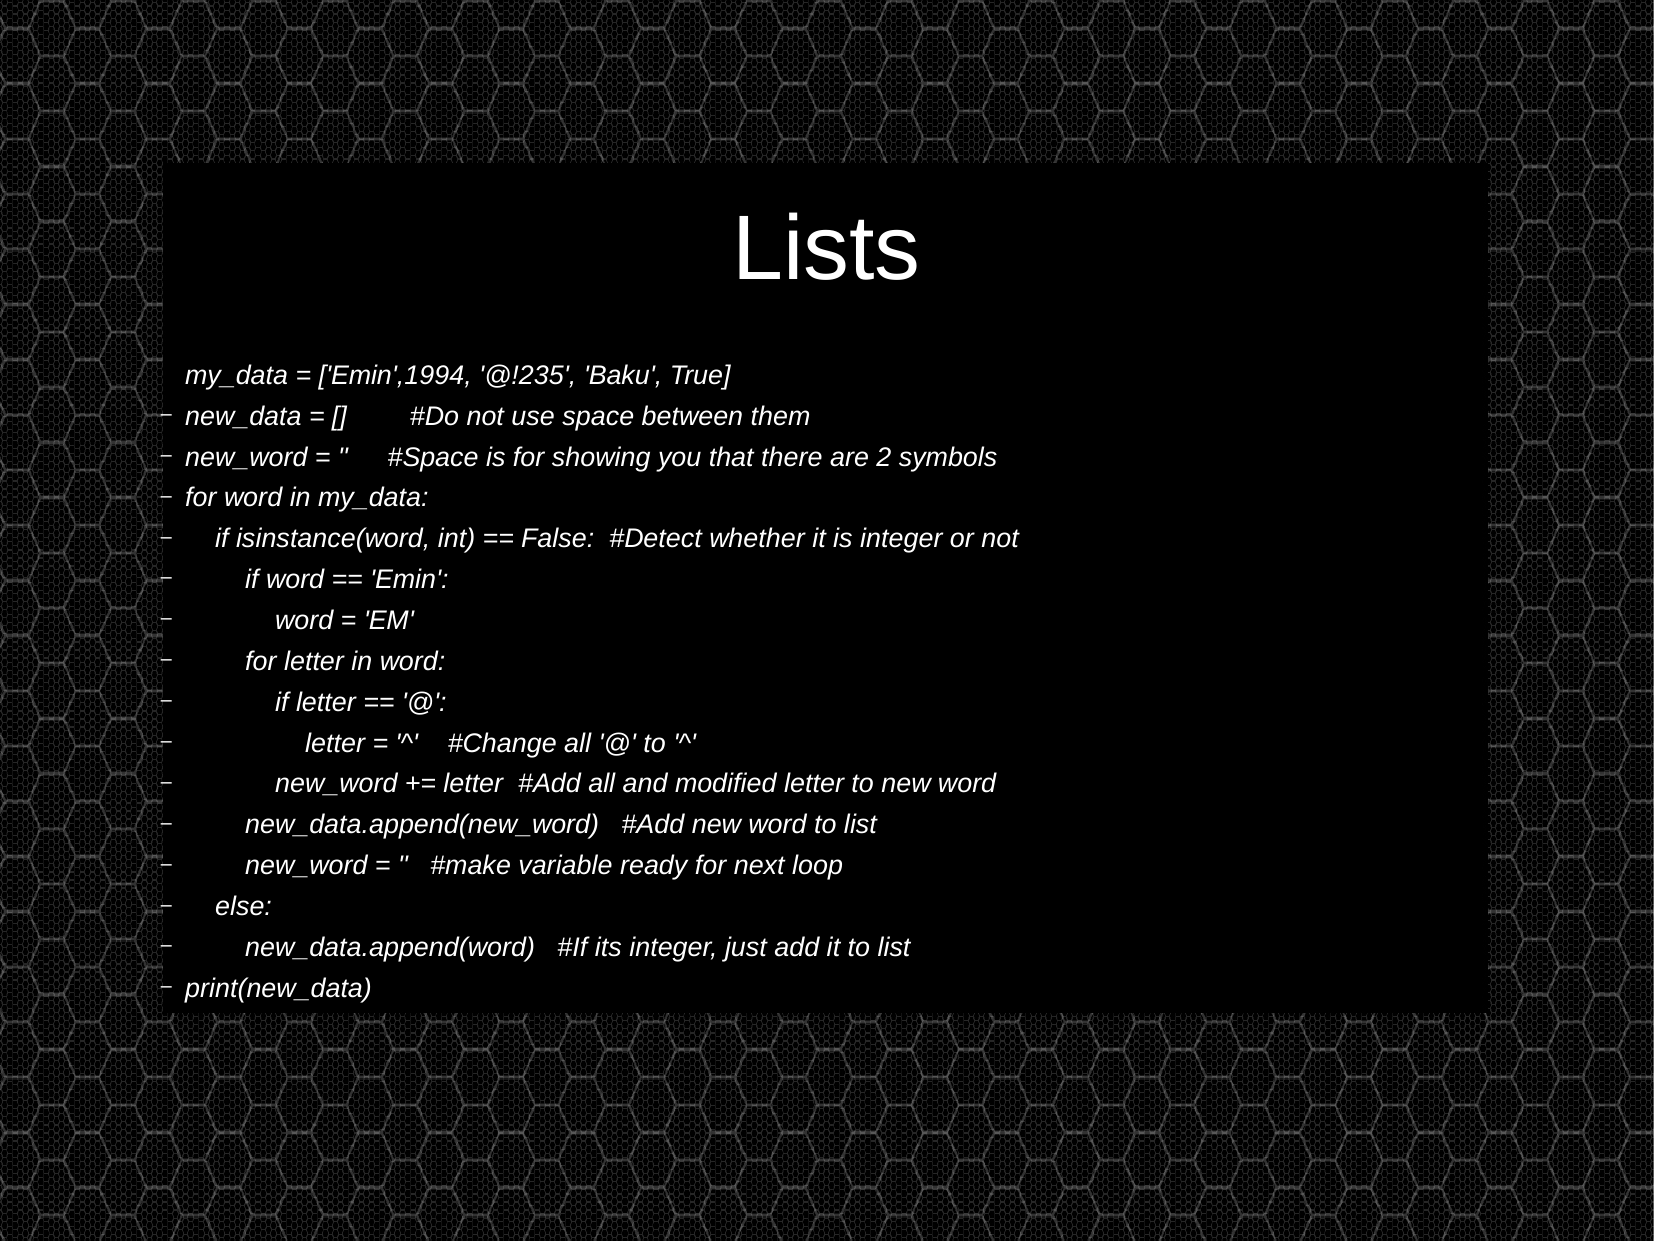

# Lists
my_data = ['Emin',1994, '@!235', 'Baku', True]
new_data = []	 #Do not use space between them
new_word = ''	 #Space is for showing you that there are 2 symbols
for word in my_data:
 if isinstance(word, int) == False: #Detect whether it is integer or not
 if word == 'Emin':
 word = 'EM'
 for letter in word:
 if letter == '@':
 letter = '^' #Change all '@' to '^'
 new_word += letter #Add all and modified letter to new word
 new_data.append(new_word) #Add new word to list
 new_word = '' #make variable ready for next loop
 else:
 new_data.append(word) #If its integer, just add it to list
print(new_data)